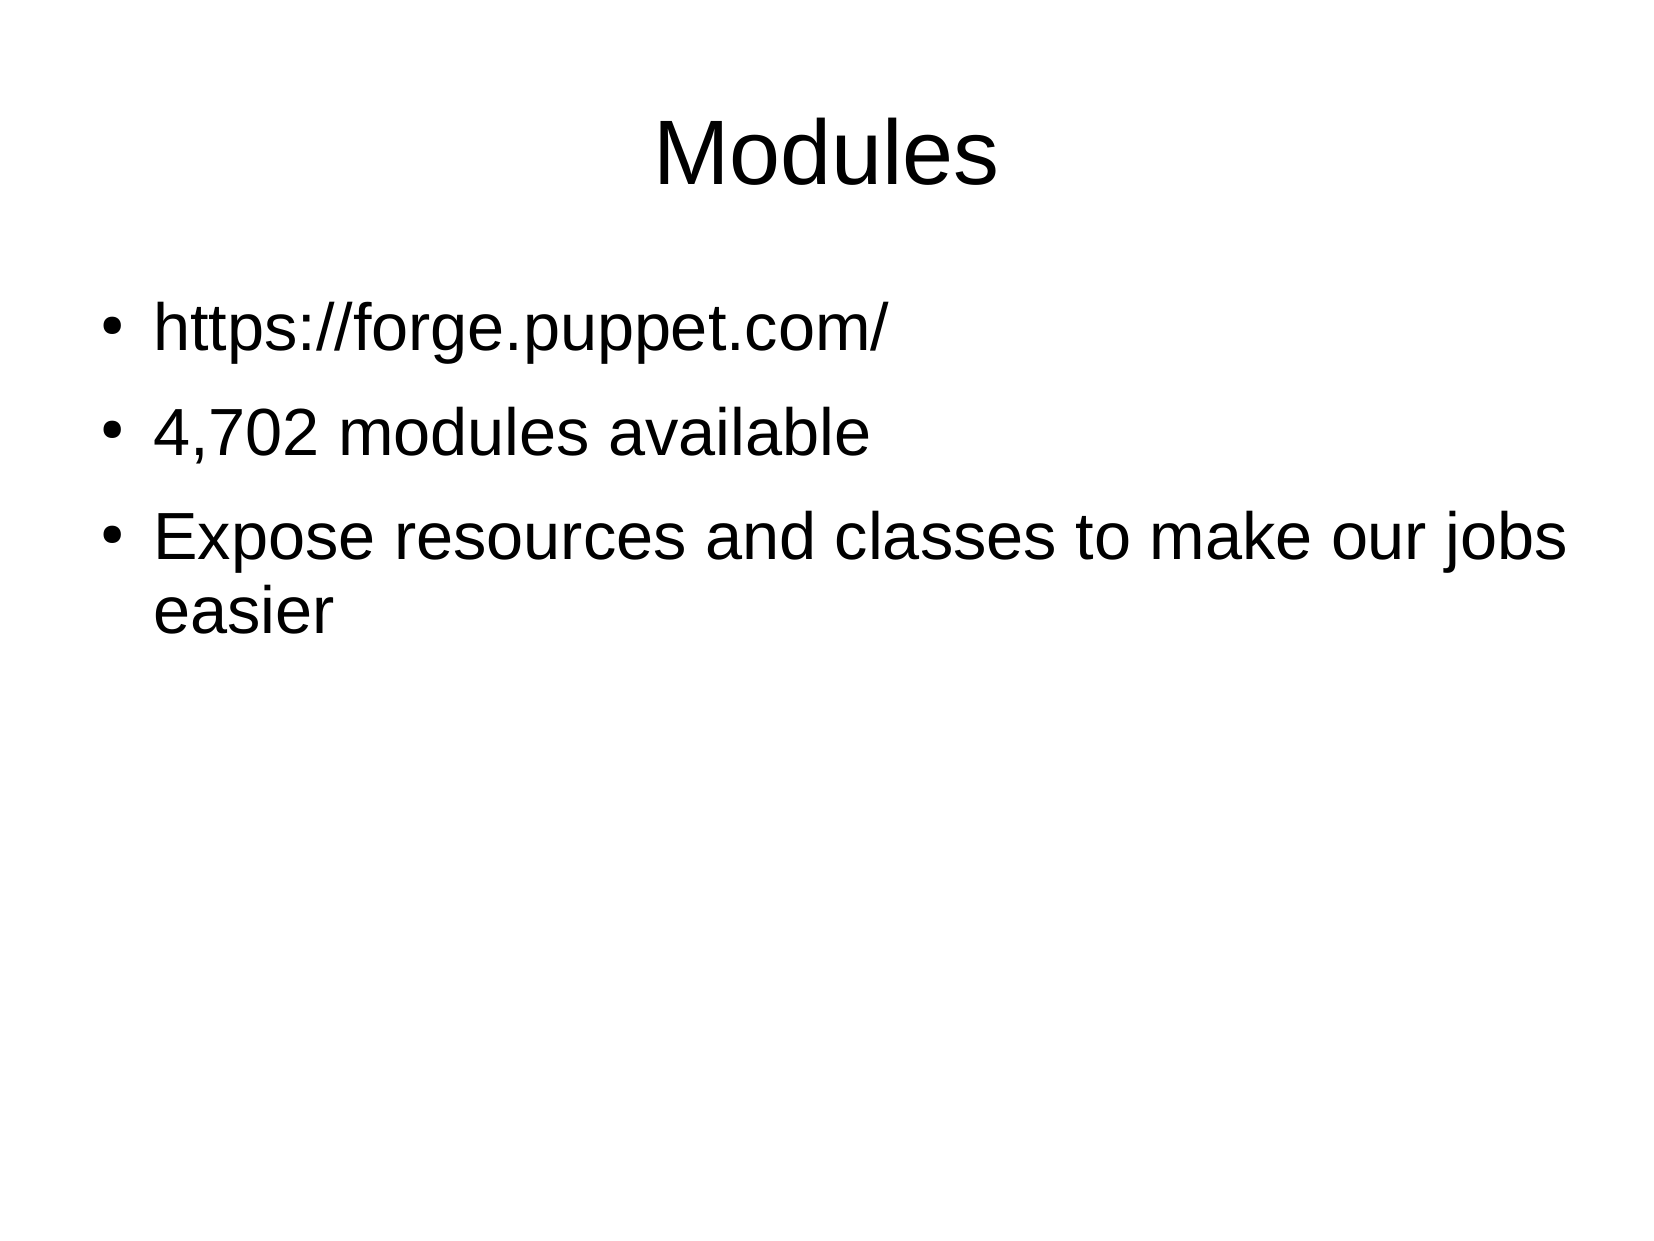

# Modules
https://forge.puppet.com/
4,702 modules available
Expose resources and classes to make our jobs easier